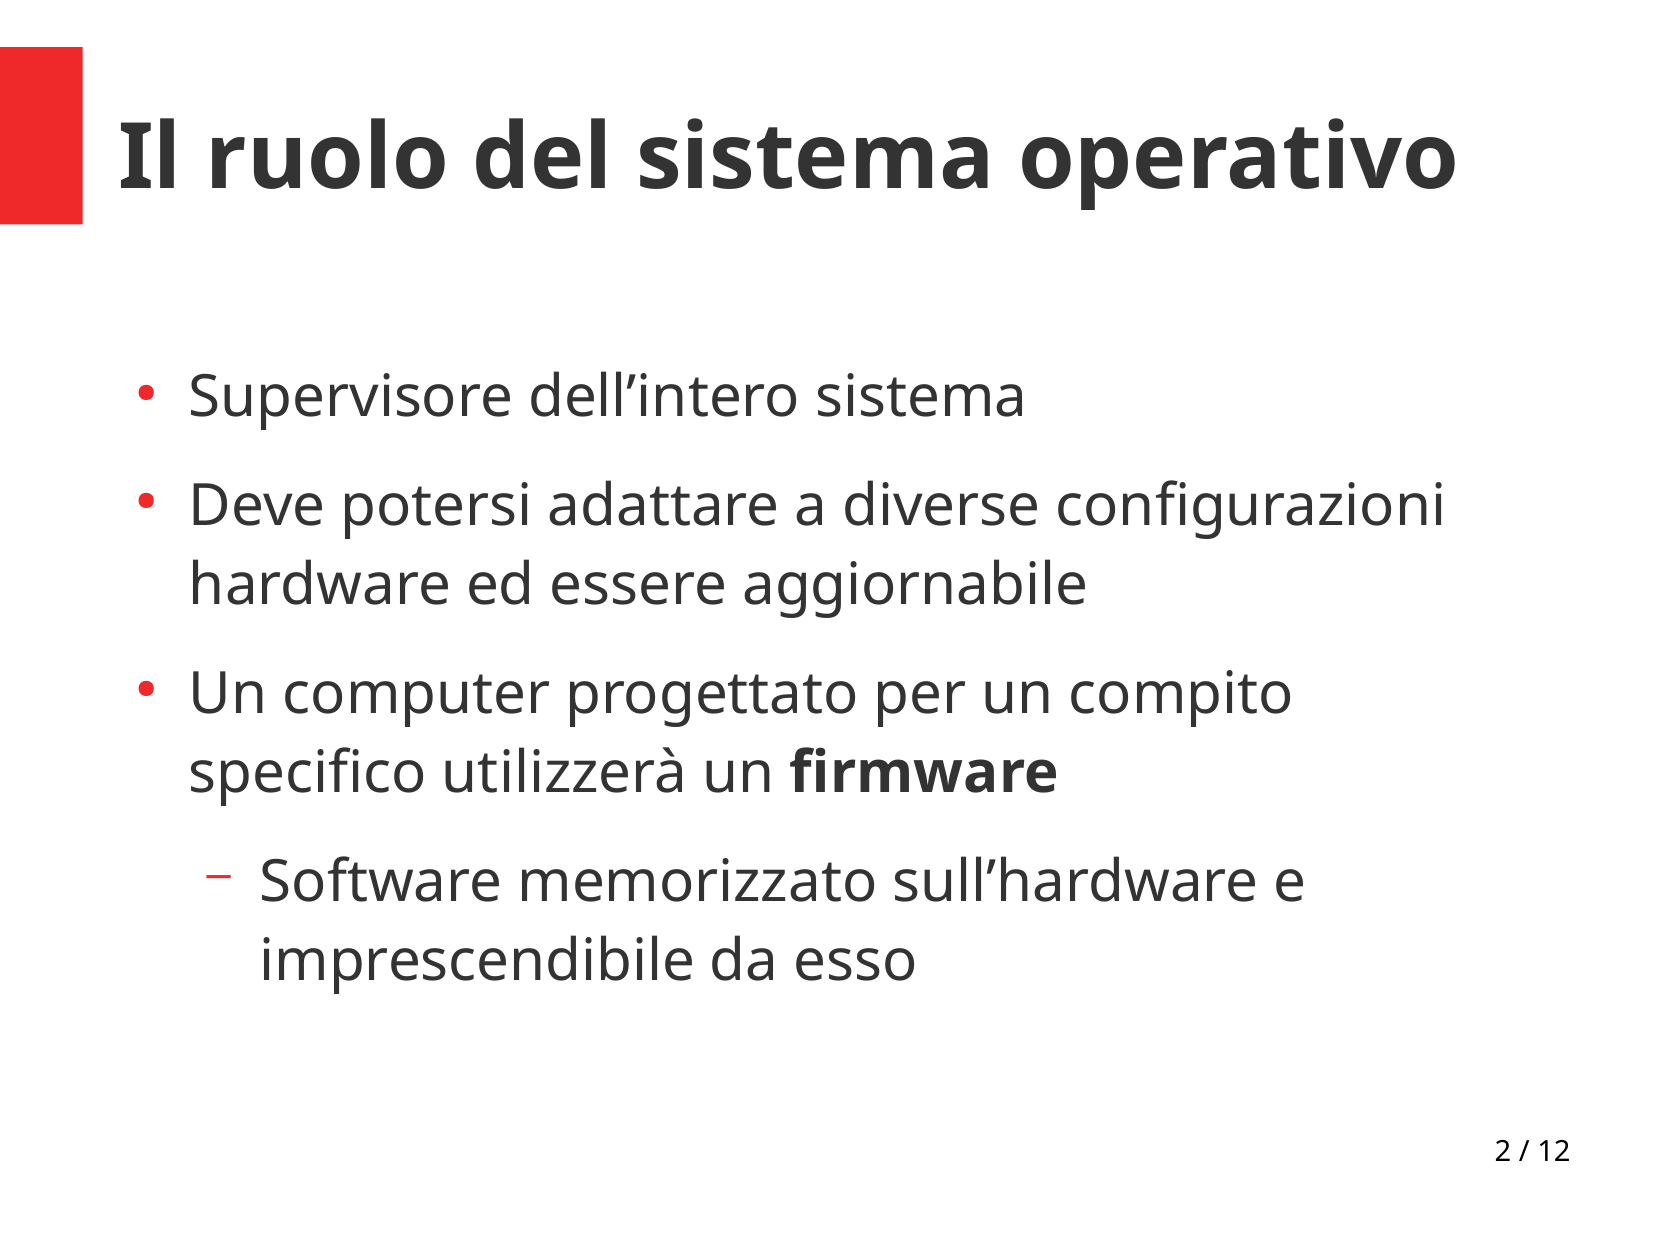

# Il ruolo del sistema operativo
Supervisore dell’intero sistema
Deve potersi adattare a diverse configurazioni hardware ed essere aggiornabile
Un computer progettato per un compito specifico utilizzerà un firmware
Software memorizzato sull’hardware e imprescendibile da esso
2